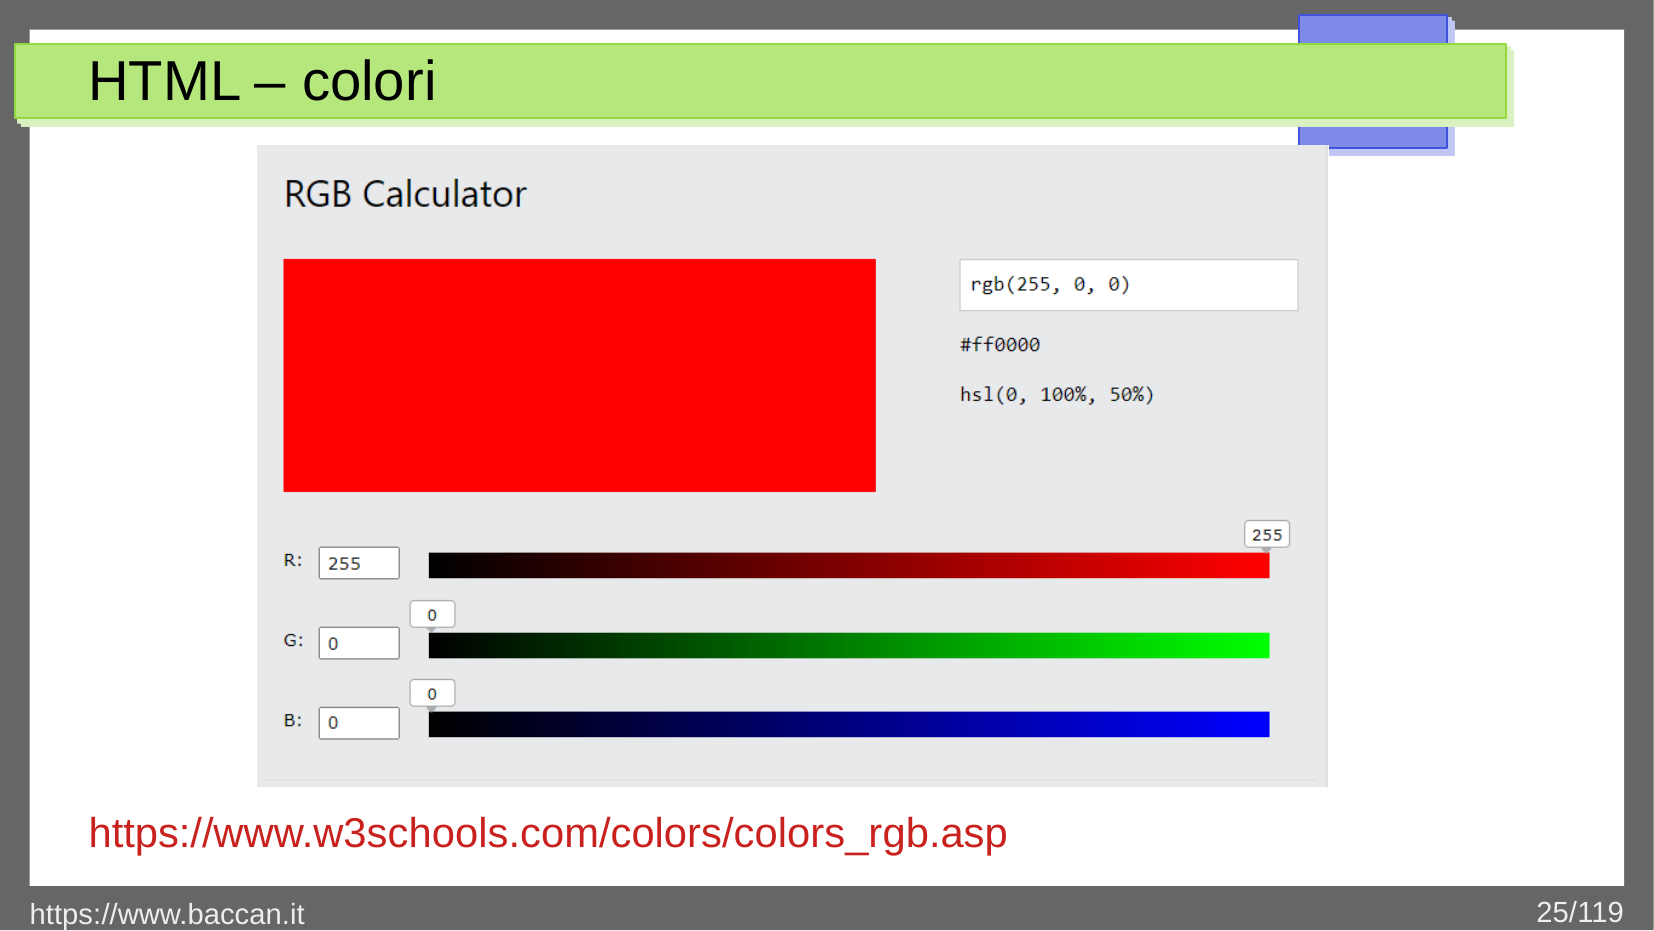

# HTML – colori
https://www.w3schools.com/colors/colors_rgb.asp
25
https://www.baccan.it